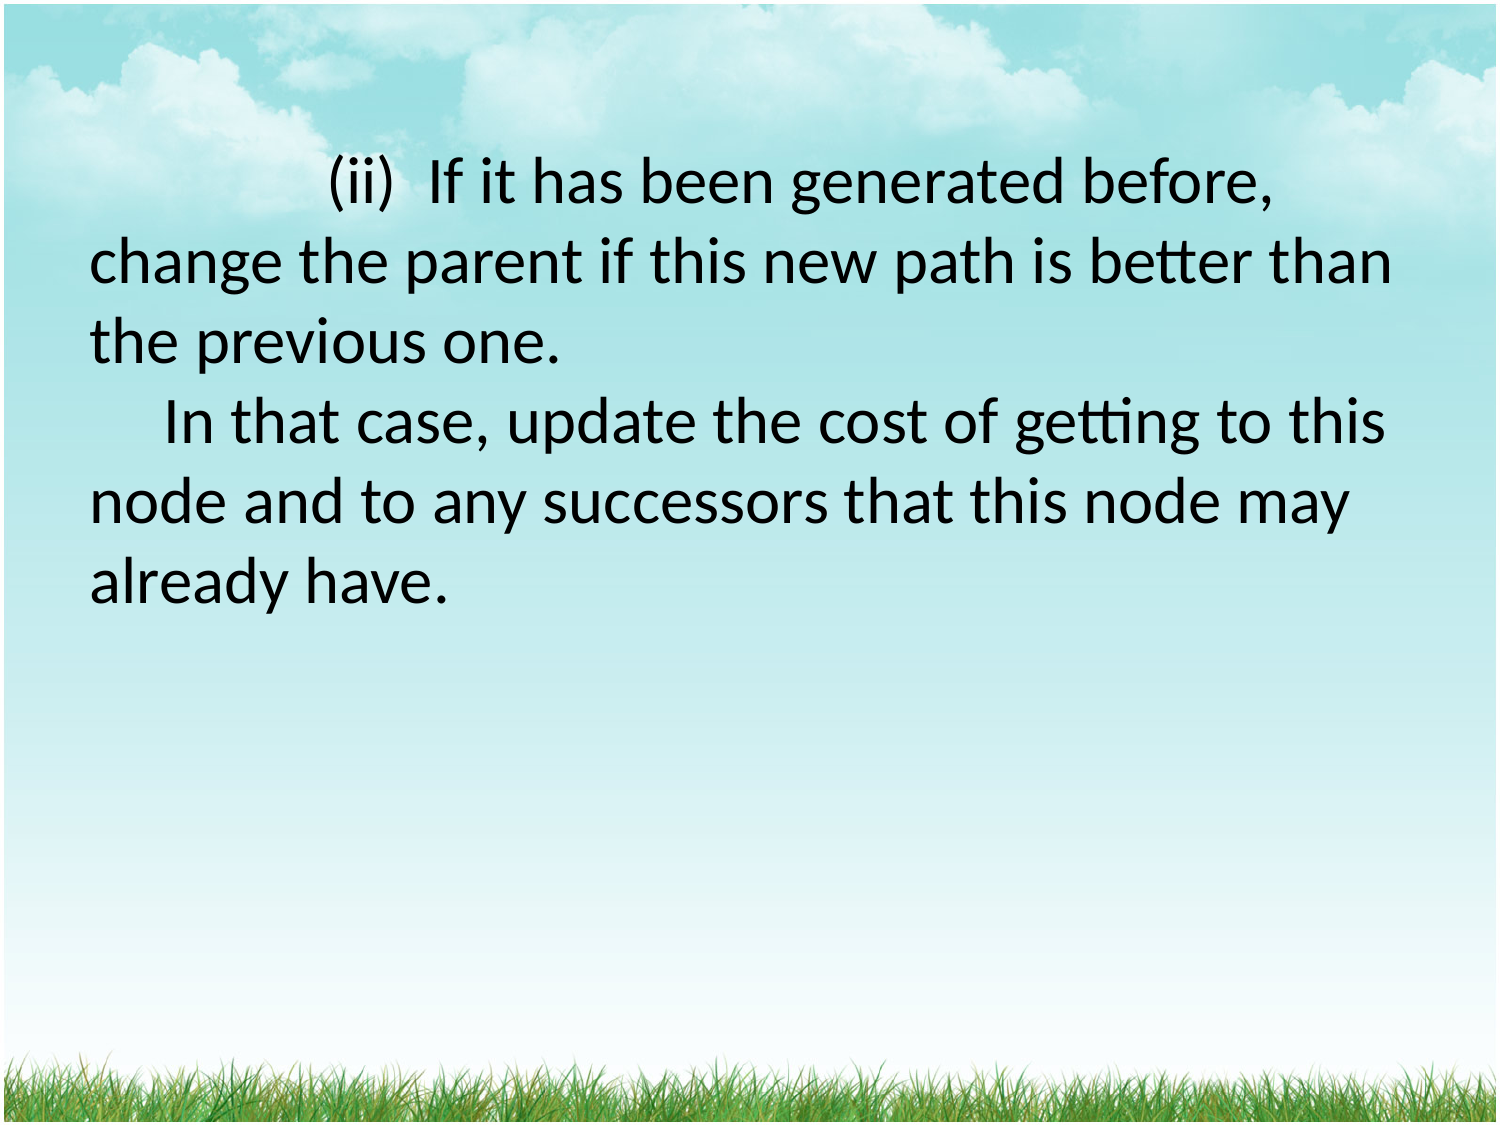

(ii) If it has been generated before, change the parent if this new path is better than the previous one.
	In that case, update the cost of getting to this node and to any successors that this node may already have.